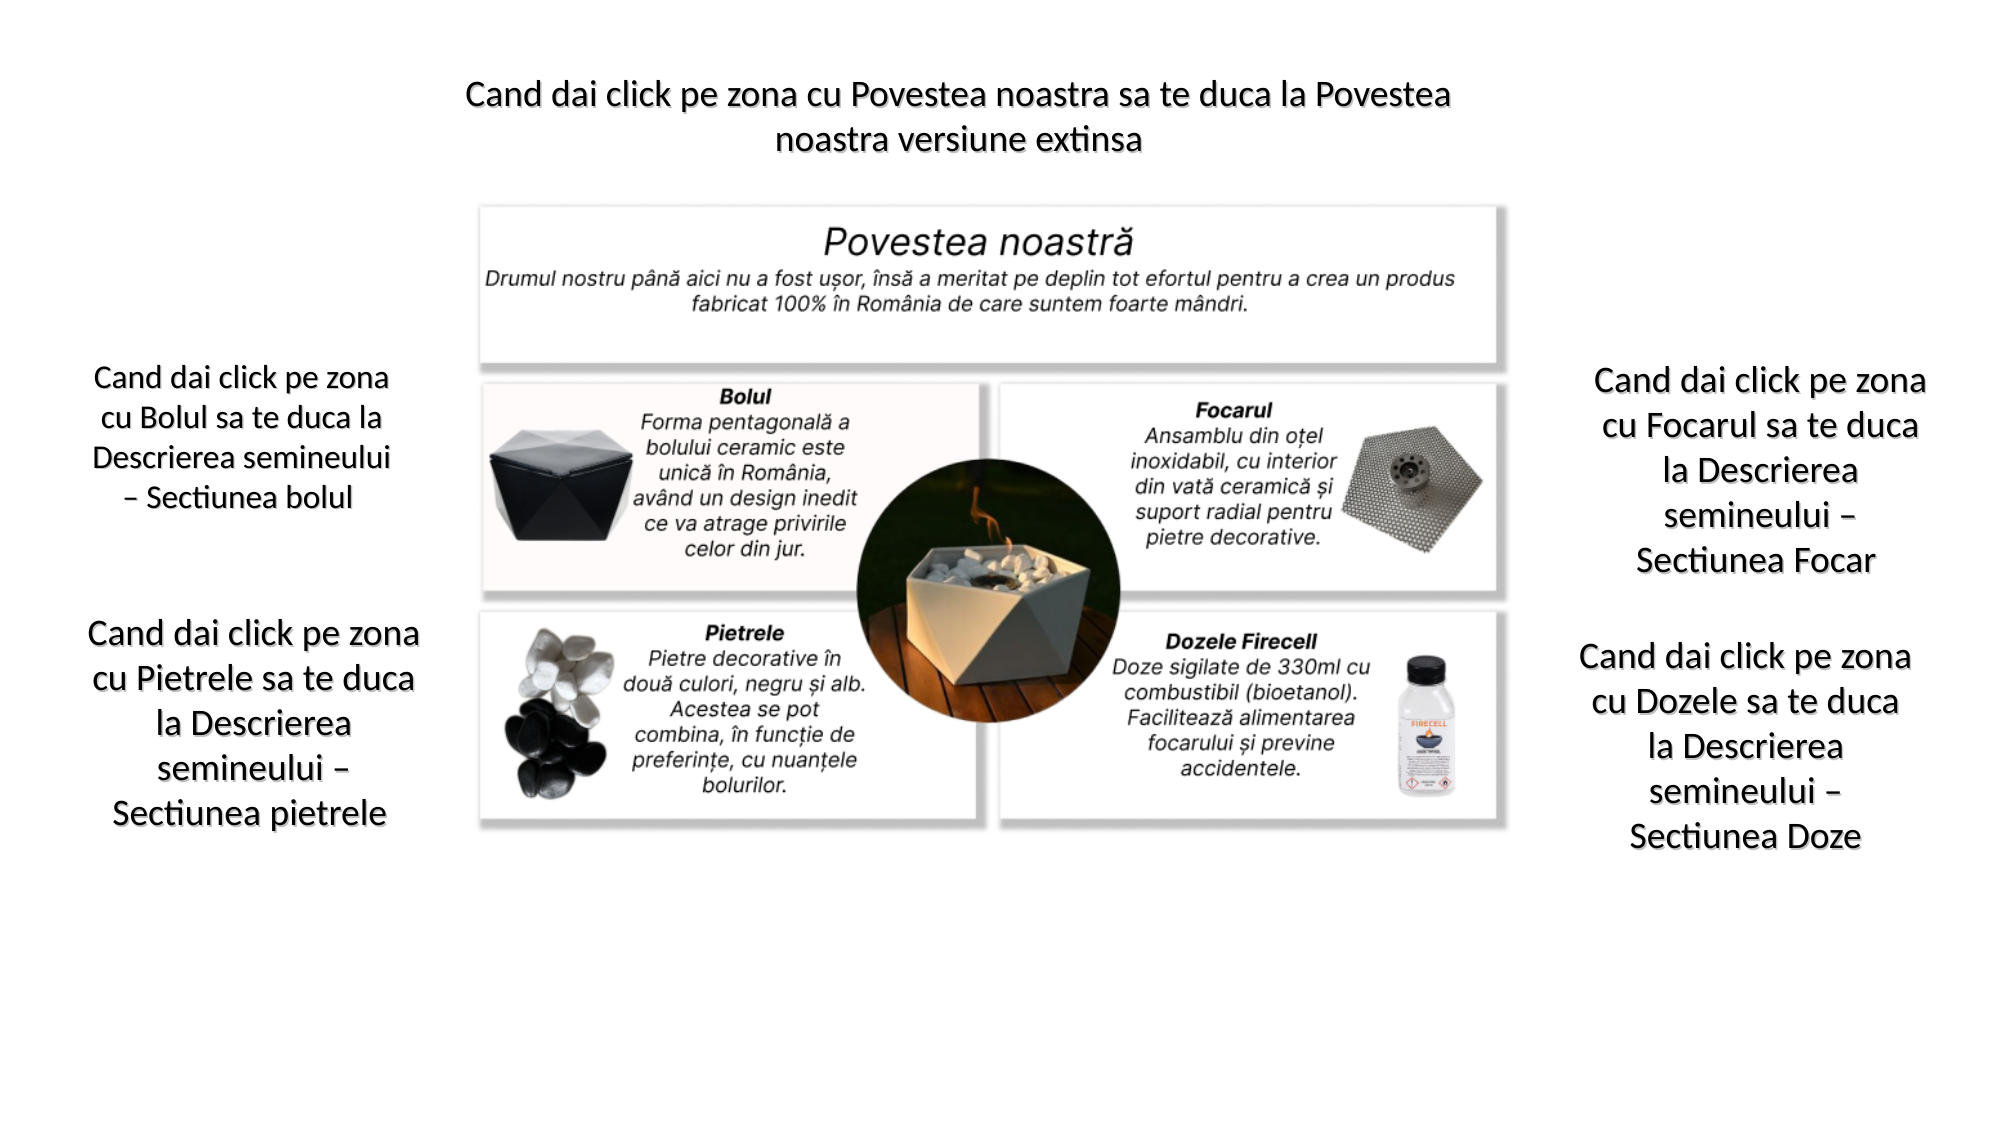

Cand dai click pe zona cu Povestea noastra sa te duca la Povestea noastra versiune extinsa
Cand dai click pe zona cu Bolul sa te duca la Descrierea semineului – Sectiunea bolul
Cand dai click pe zona cu Focarul sa te duca la Descrierea semineului – Sectiunea Focar
Cand dai click pe zona cu Pietrele sa te duca la Descrierea semineului – Sectiunea pietrele
Cand dai click pe zona cu Dozele sa te duca la Descrierea semineului – Sectiunea Doze